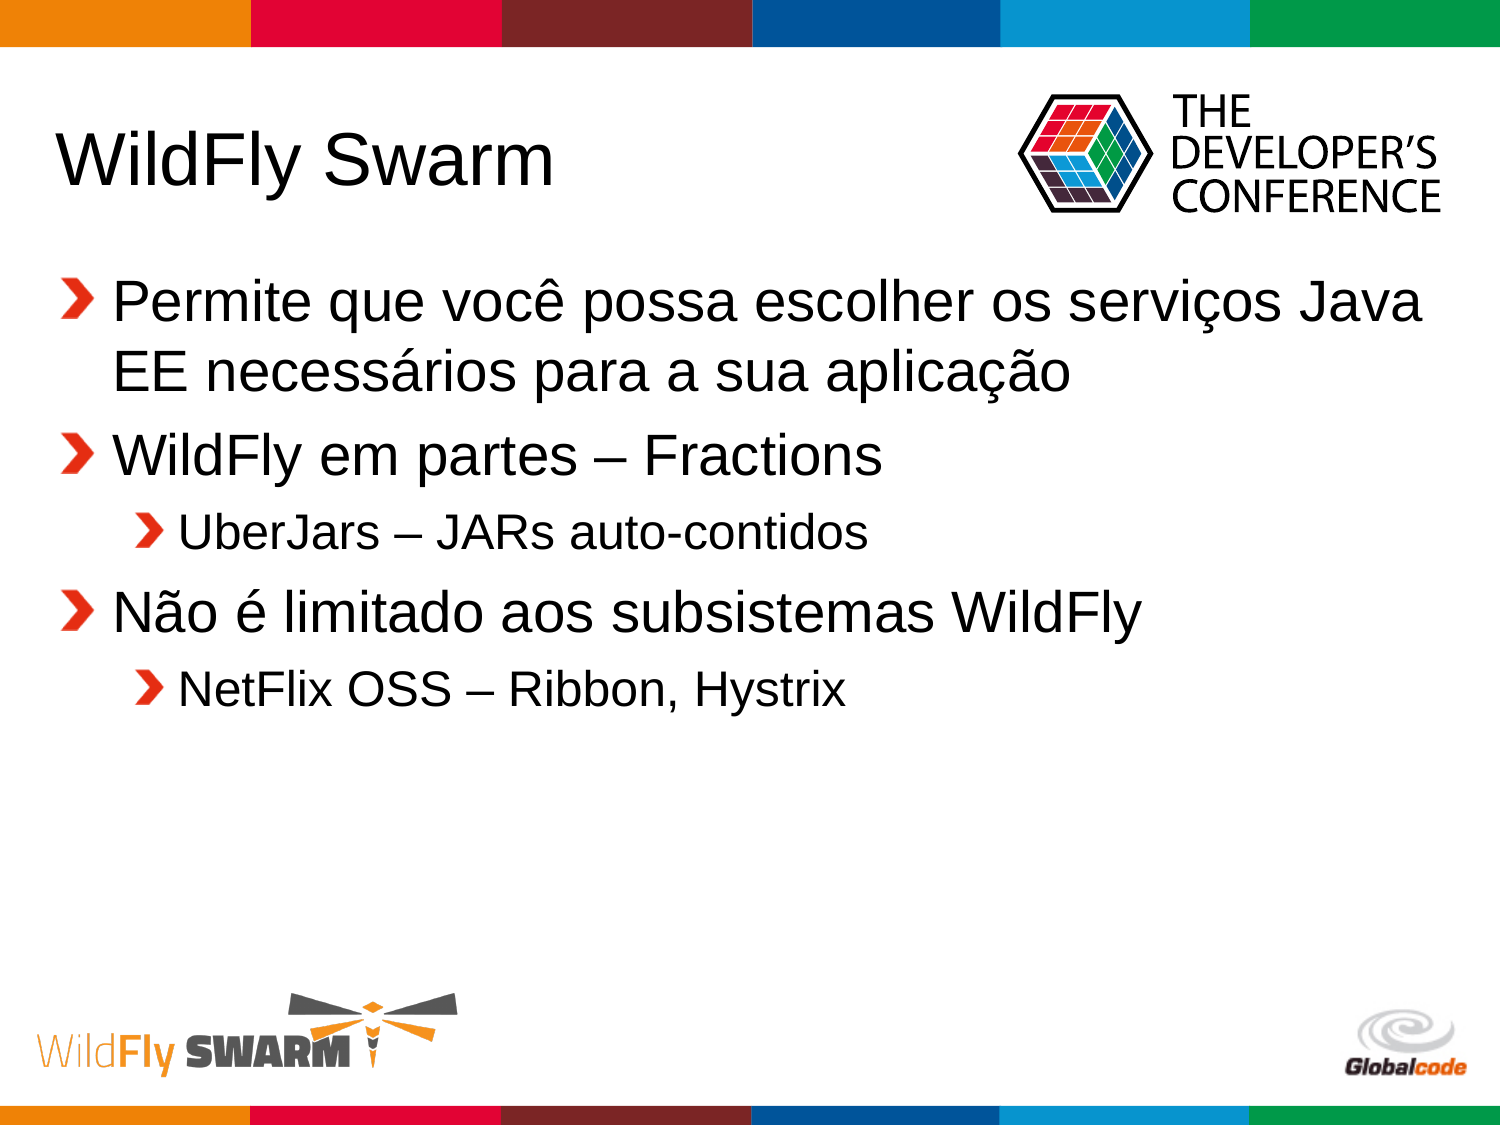

# WildFly Swarm
Permite que você possa escolher os serviços Java EE necessários para a sua aplicação
WildFly em partes – Fractions
UberJars – JARs auto-contidos
Não é limitado aos subsistemas WildFly
NetFlix OSS – Ribbon, Hystrix